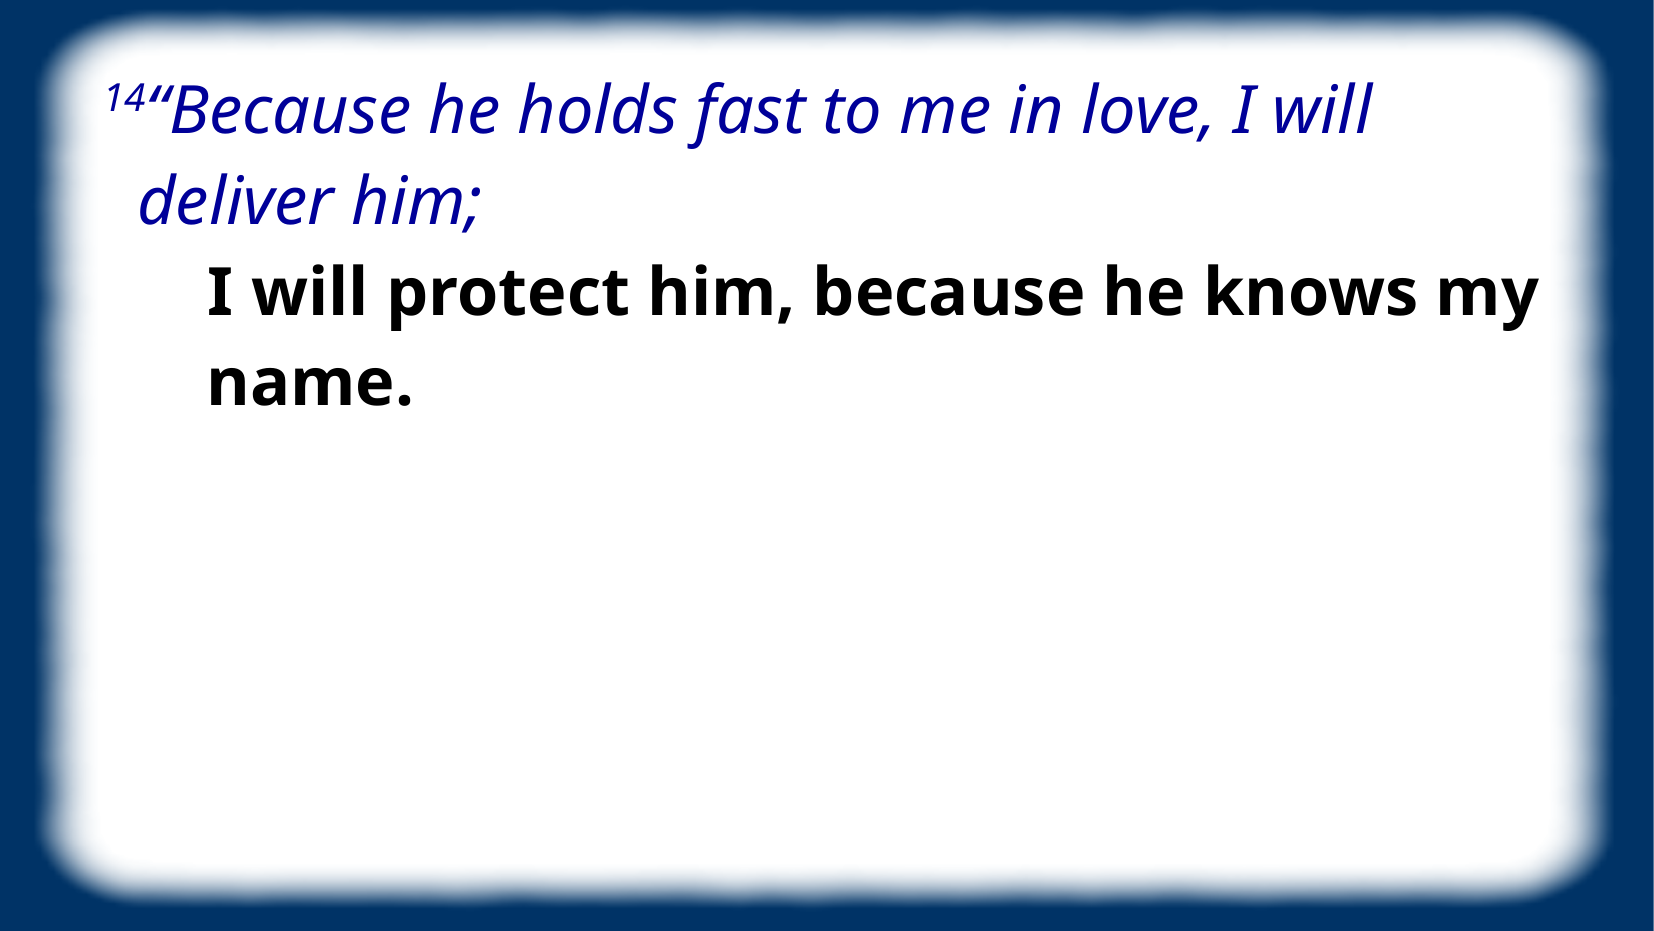

14“Because he holds fast to me in love, I will
 deliver him;
 I will protect him, because he knows my
 name.